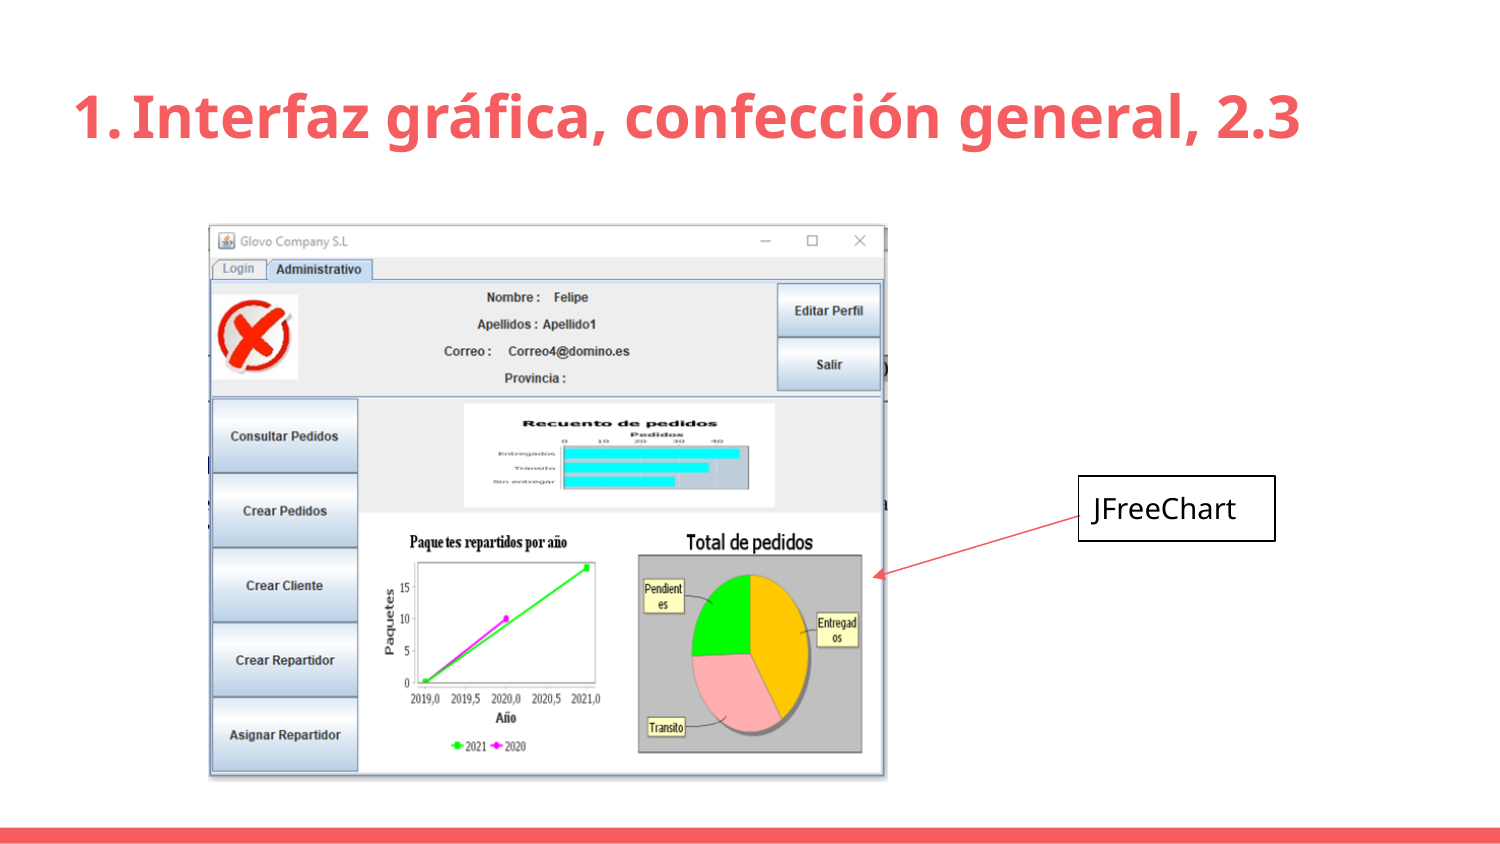

# Interfaz gráfica, confección general, 2.3
JFreeChart